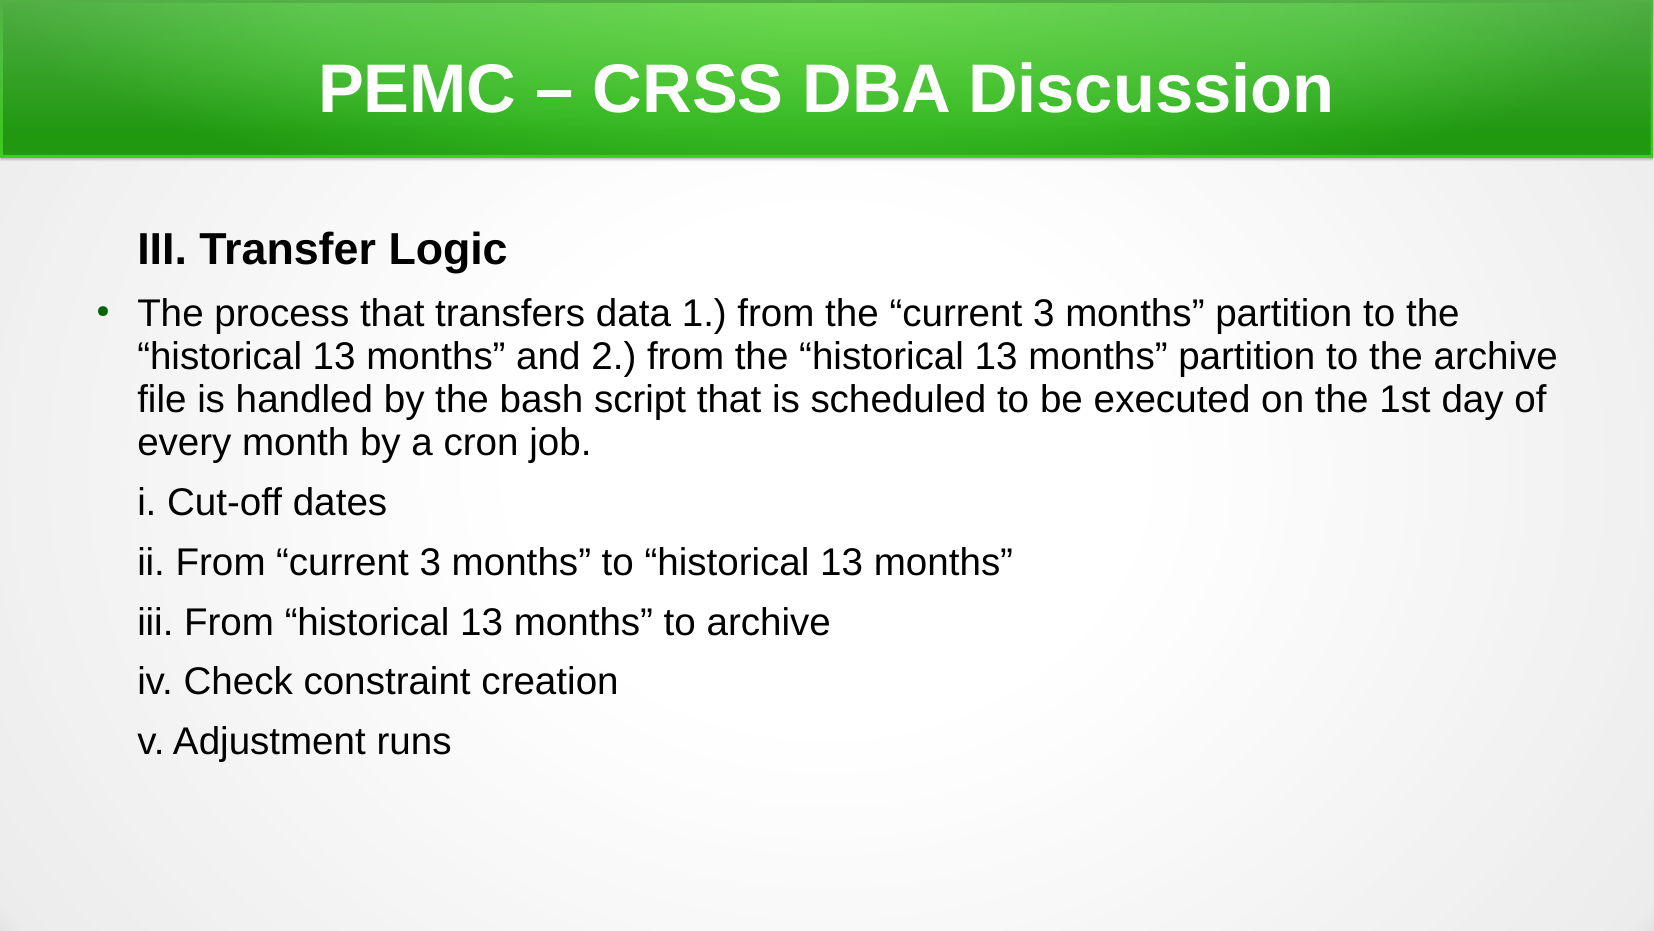

# PEMC – CRSS DBA Discussion
III. Transfer Logic
The process that transfers data 1.) from the “current 3 months” partition to the “historical 13 months” and 2.) from the “historical 13 months” partition to the archive file is handled by the bash script that is scheduled to be executed on the 1st day of every month by a cron job.
i. Cut-off dates
ii. From “current 3 months” to “historical 13 months”
iii. From “historical 13 months” to archive
iv. Check constraint creation
v. Adjustment runs